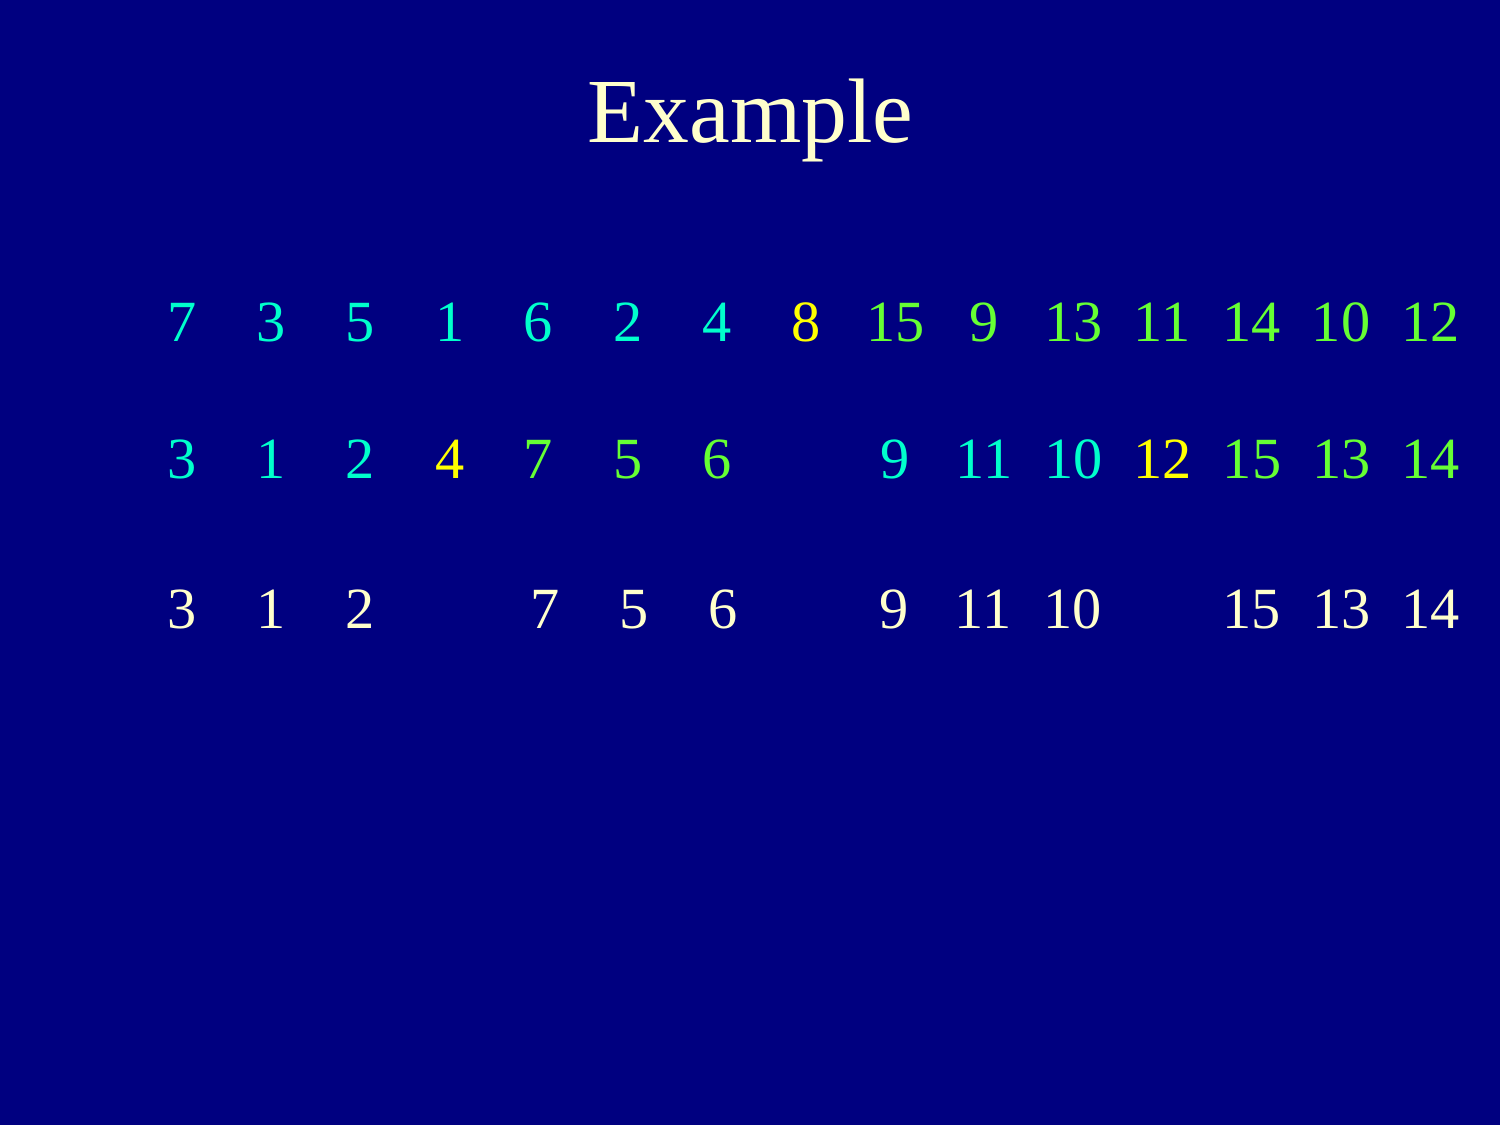

# Example
| 7 | 3 | 5 | 1 | 6 | 2 | 4 | 8 | 15 | 9 | 13 | 11 | 14 | 10 | 12 |
| --- | --- | --- | --- | --- | --- | --- | --- | --- | --- | --- | --- | --- | --- | --- |
| 3 | 1 | 2 | 4 | 7 | 5 | 6 |
| --- | --- | --- | --- | --- | --- | --- |
| 9 | 11 | 10 | 12 | 15 | 13 | 14 |
| --- | --- | --- | --- | --- | --- | --- |
| 3 | 1 | 2 |
| --- | --- | --- |
| 7 | 5 | 6 |
| --- | --- | --- |
| 9 | 11 | 10 |
| --- | --- | --- |
| 15 | 13 | 14 |
| --- | --- | --- |